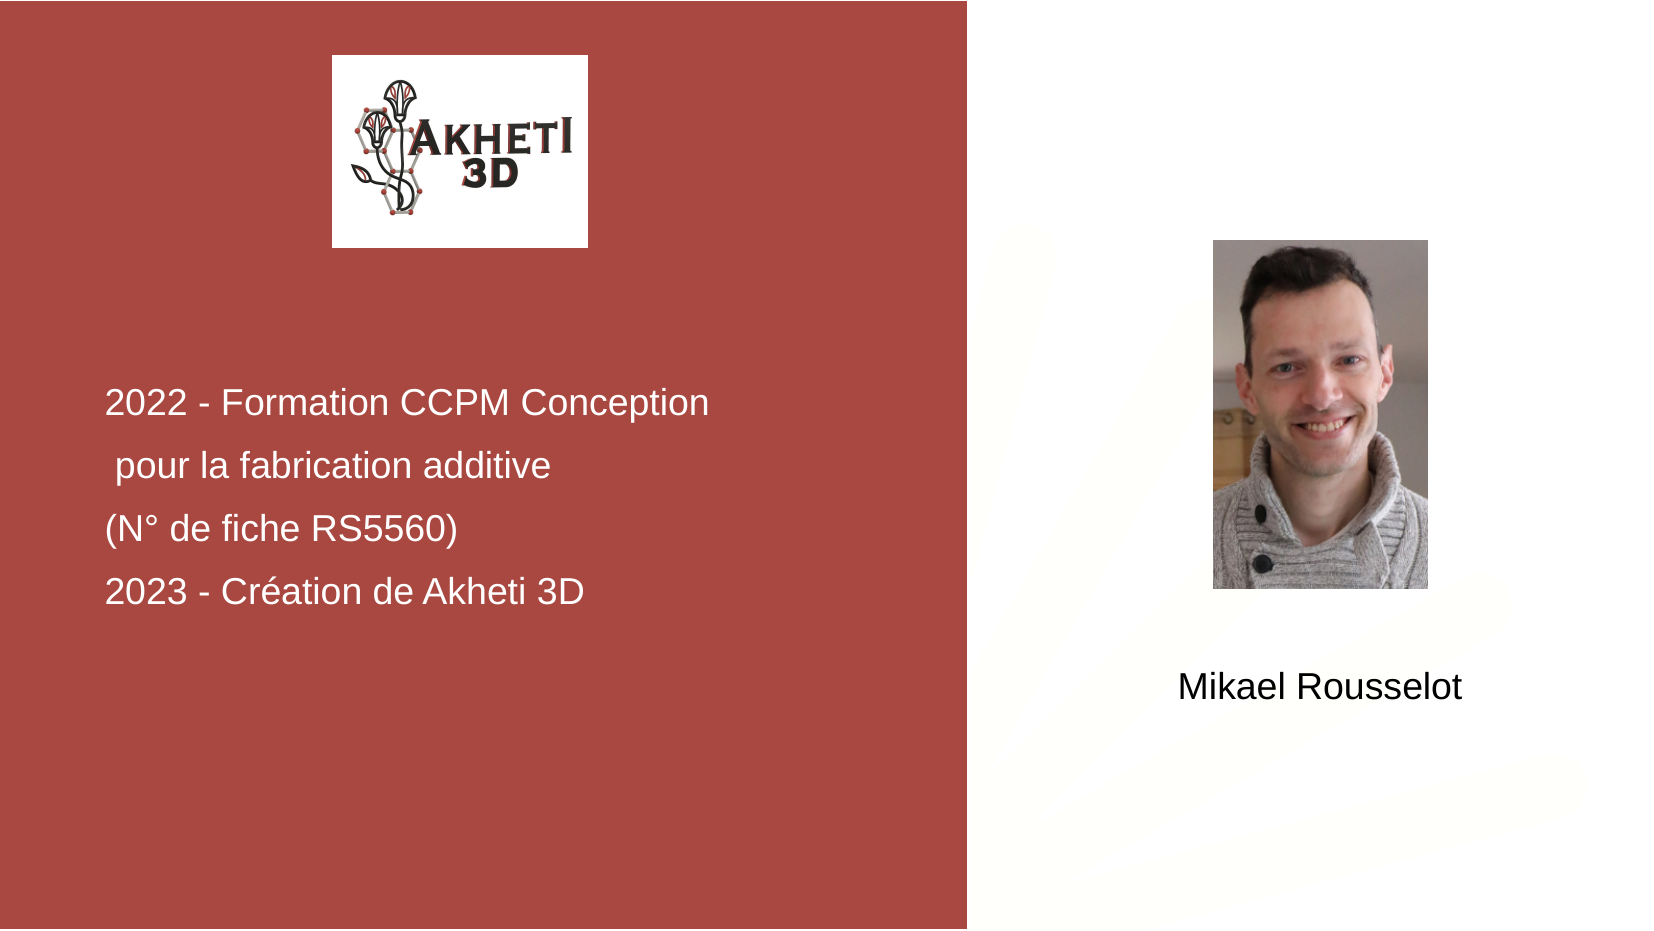

2022 - Formation CCPM Conception
 pour la fabrication additive
(N° de fiche RS5560)
2023 - Création de Akheti 3D
a94840
Mikael Rousselot